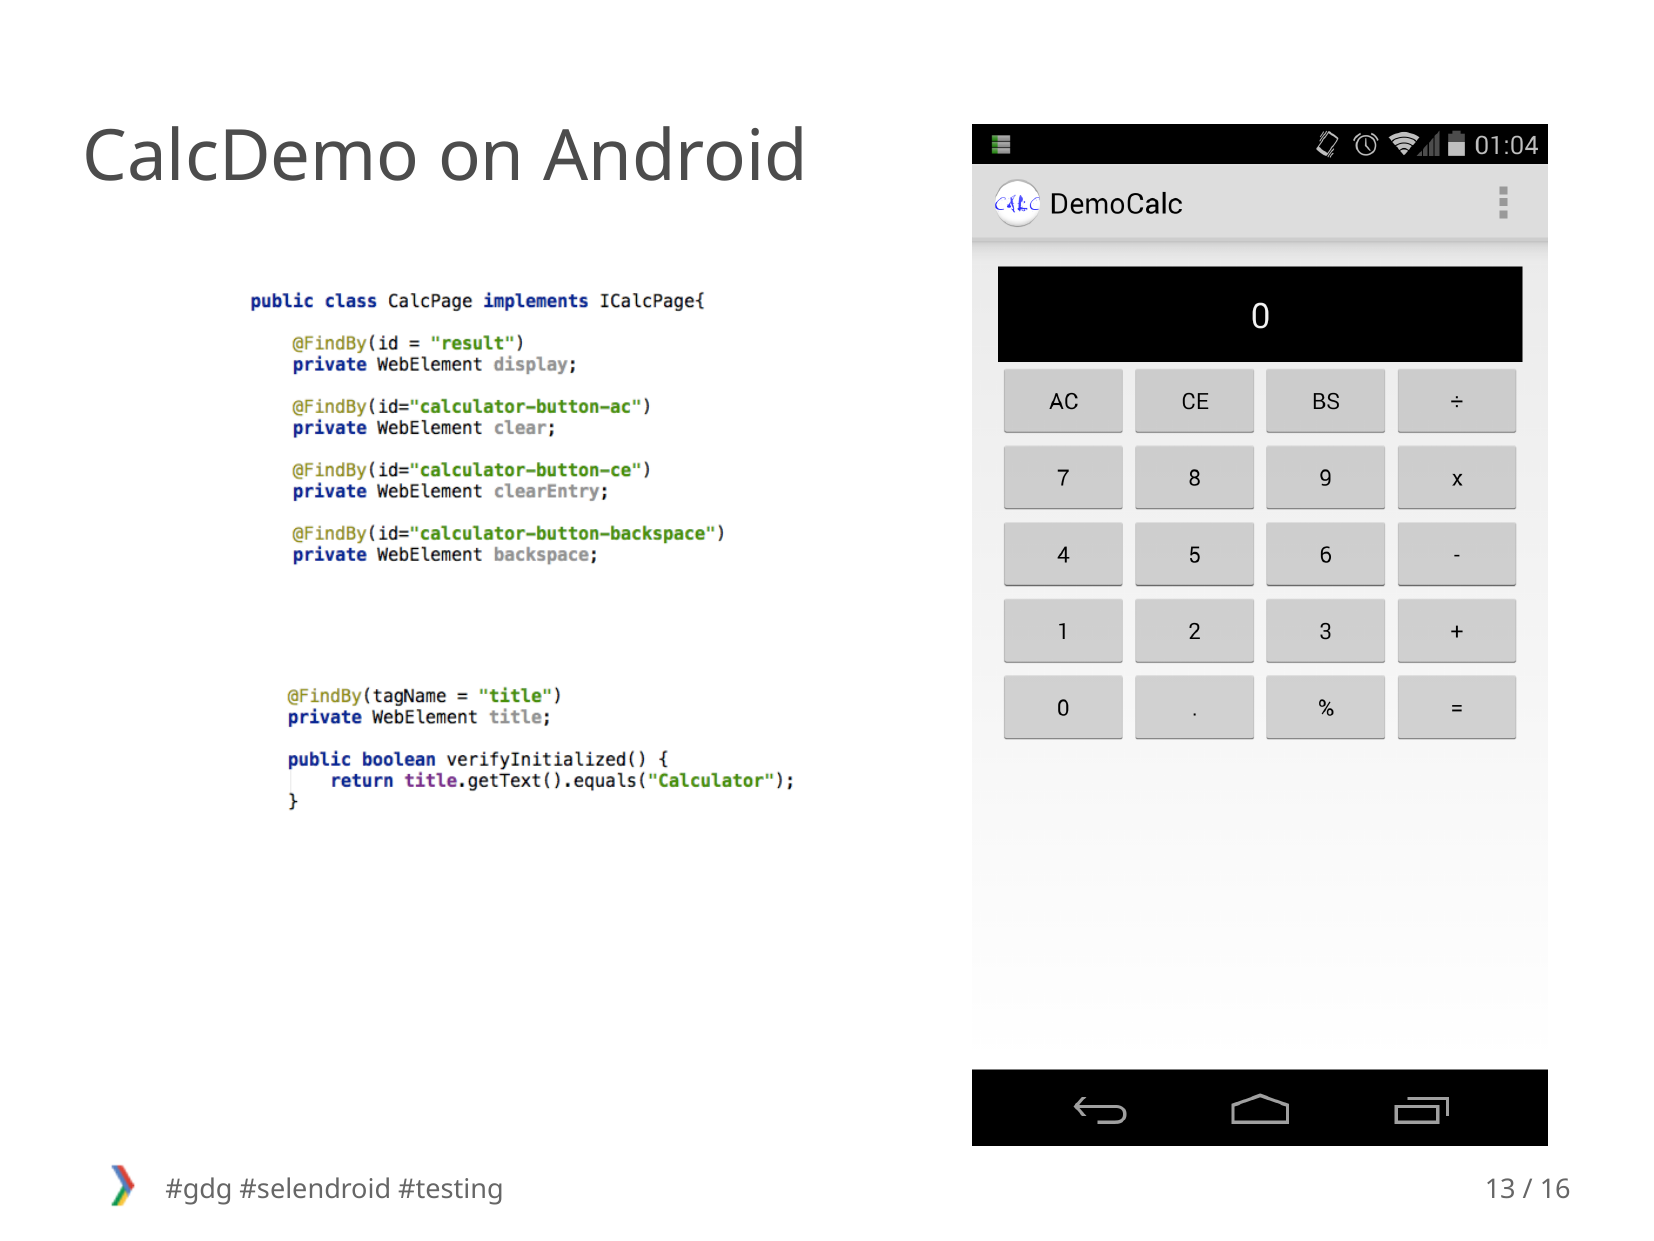

# CalcDemo on Android
#gdg #selendroid #testing
13